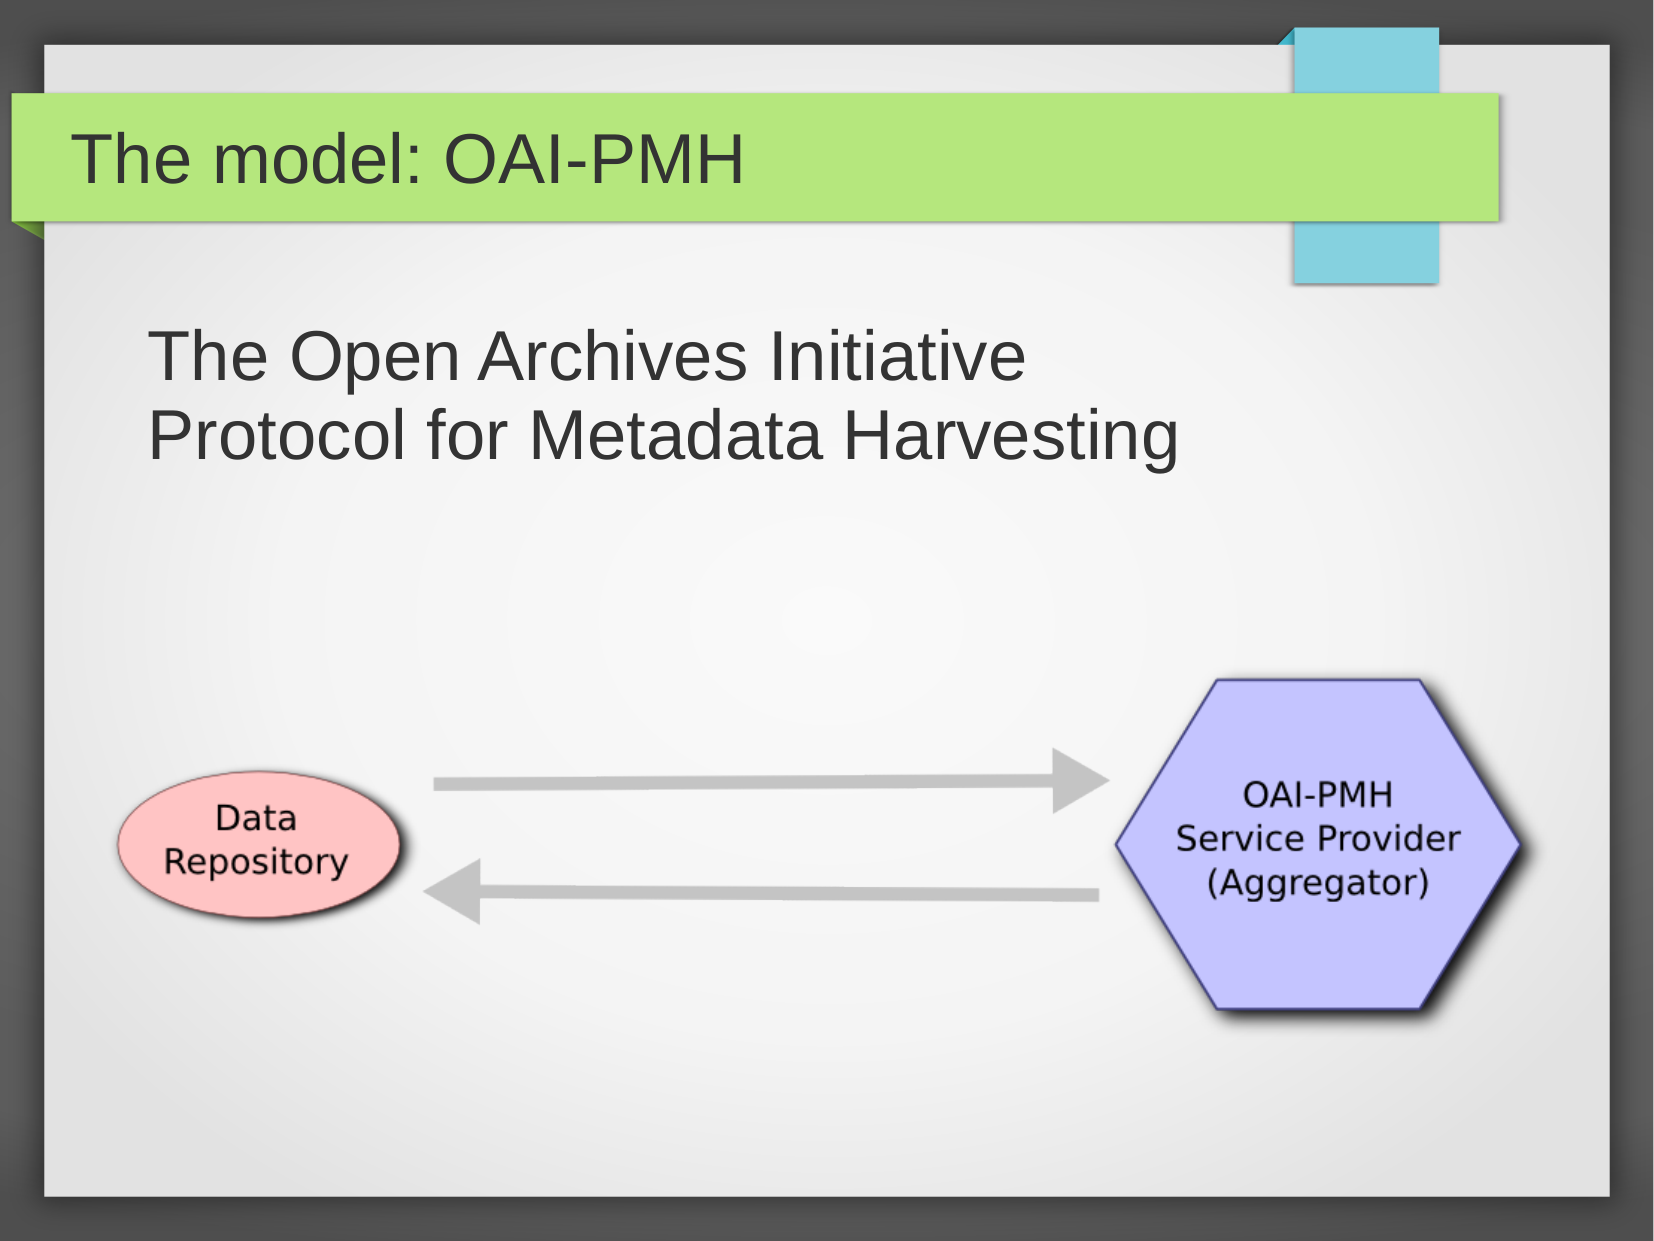

# The model: OAI-PMH
The Open Archives Initiative
Protocol for Metadata Harvesting